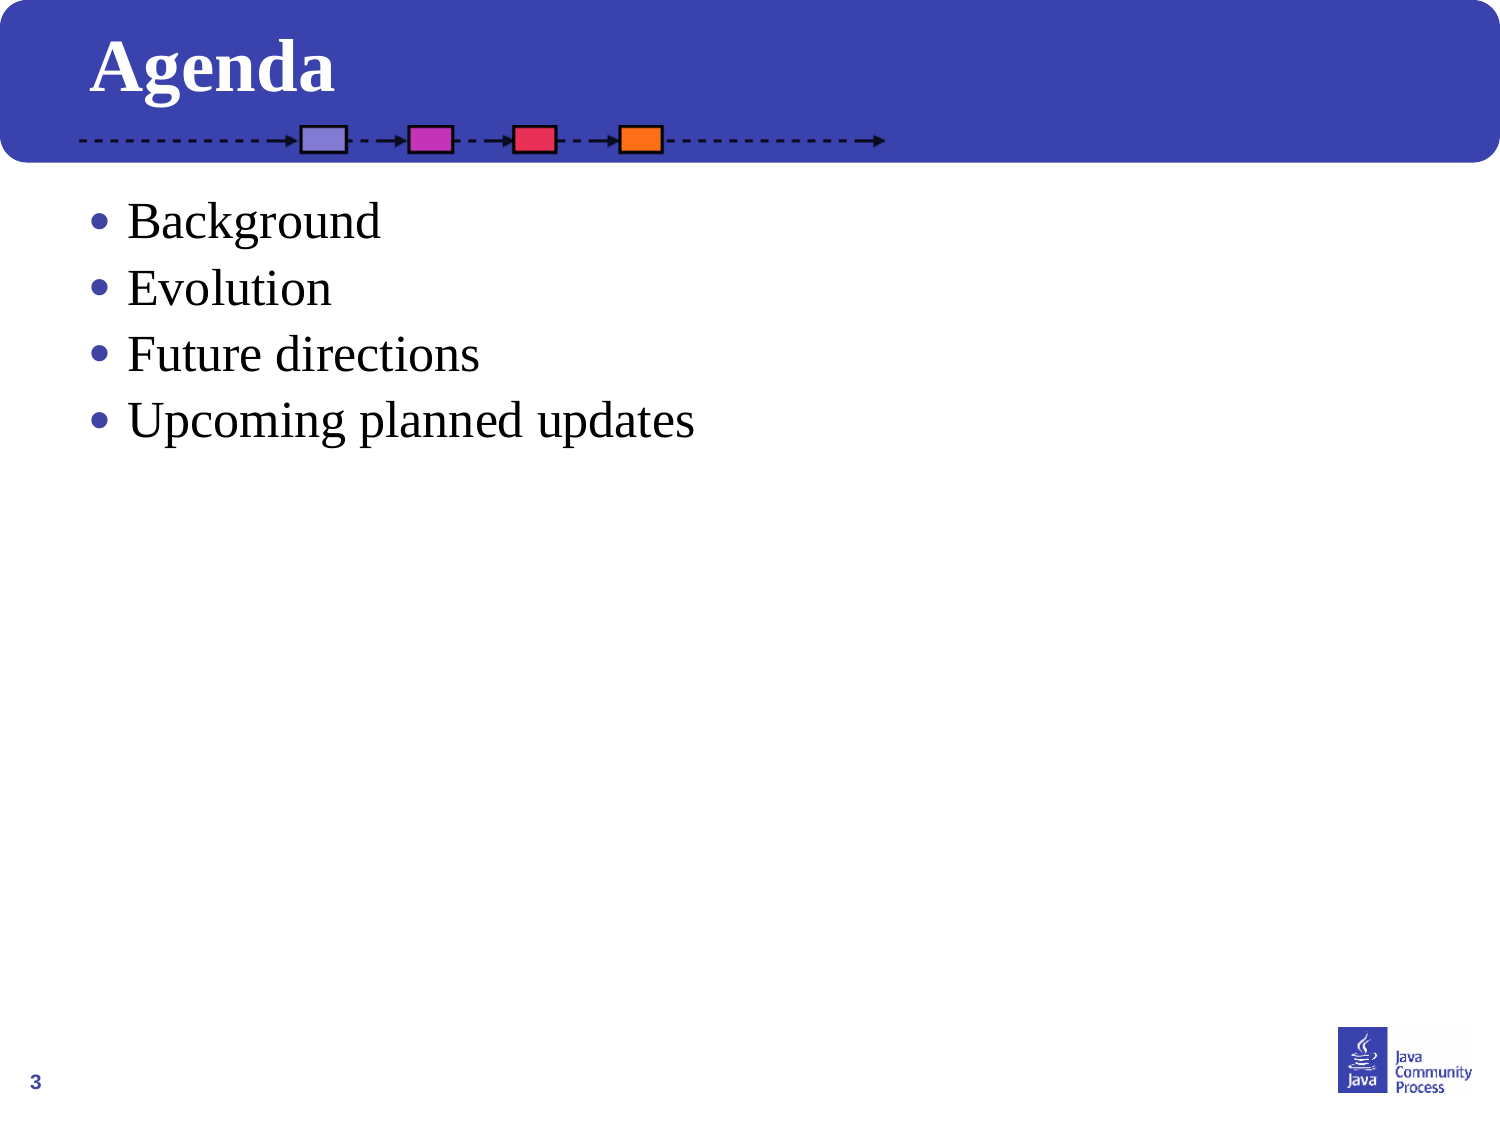

# Agenda
Background
Evolution
Future directions
Upcoming planned updates